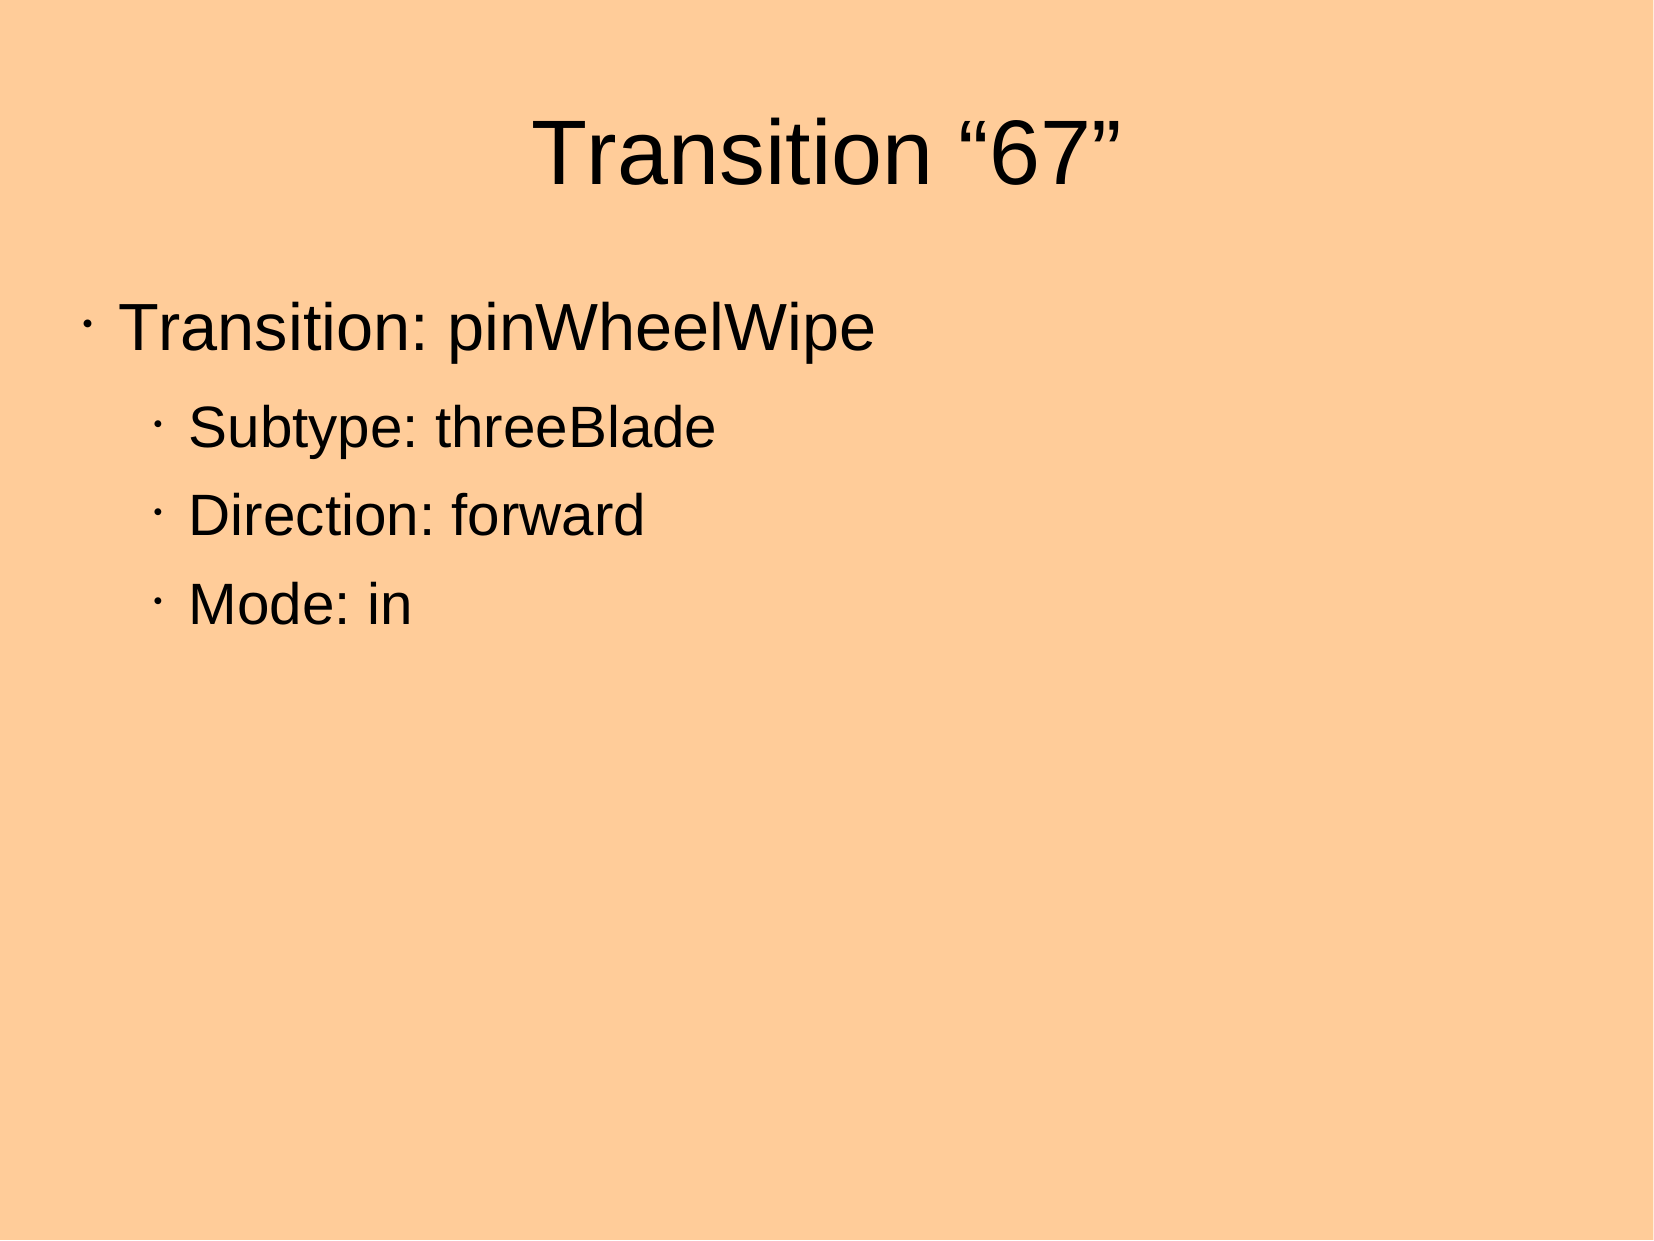

# Transition “67”
Transition: pinWheelWipe
Subtype: threeBlade
Direction: forward
Mode: in